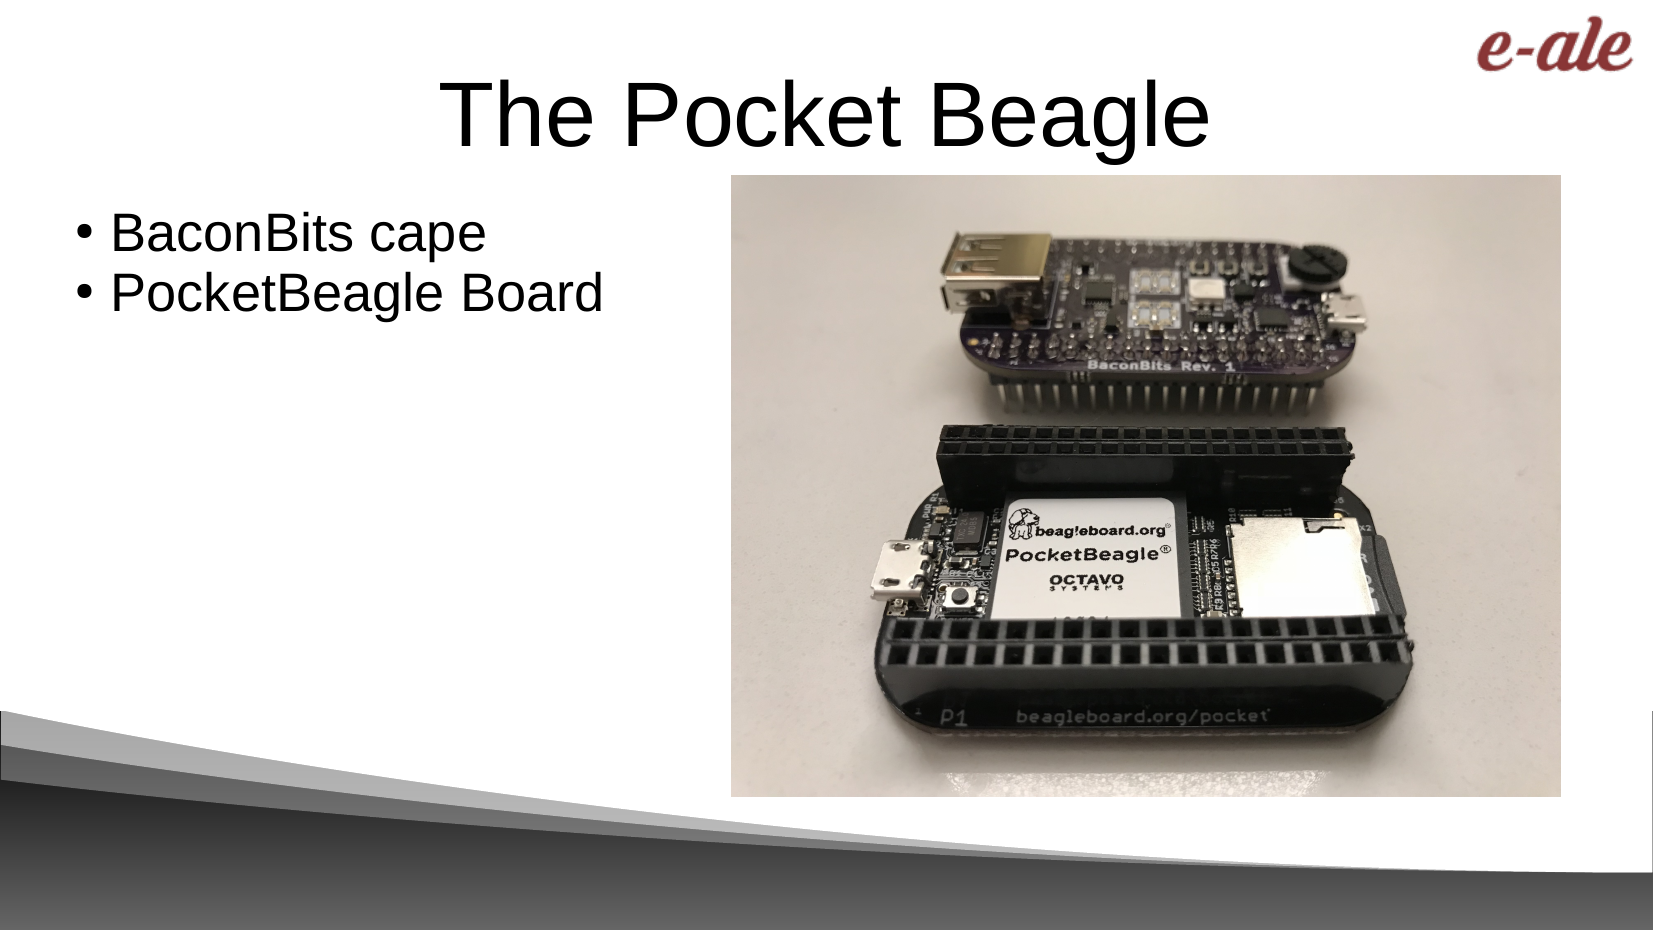

# The Pocket Beagle
BaconBits cape
PocketBeagle Board